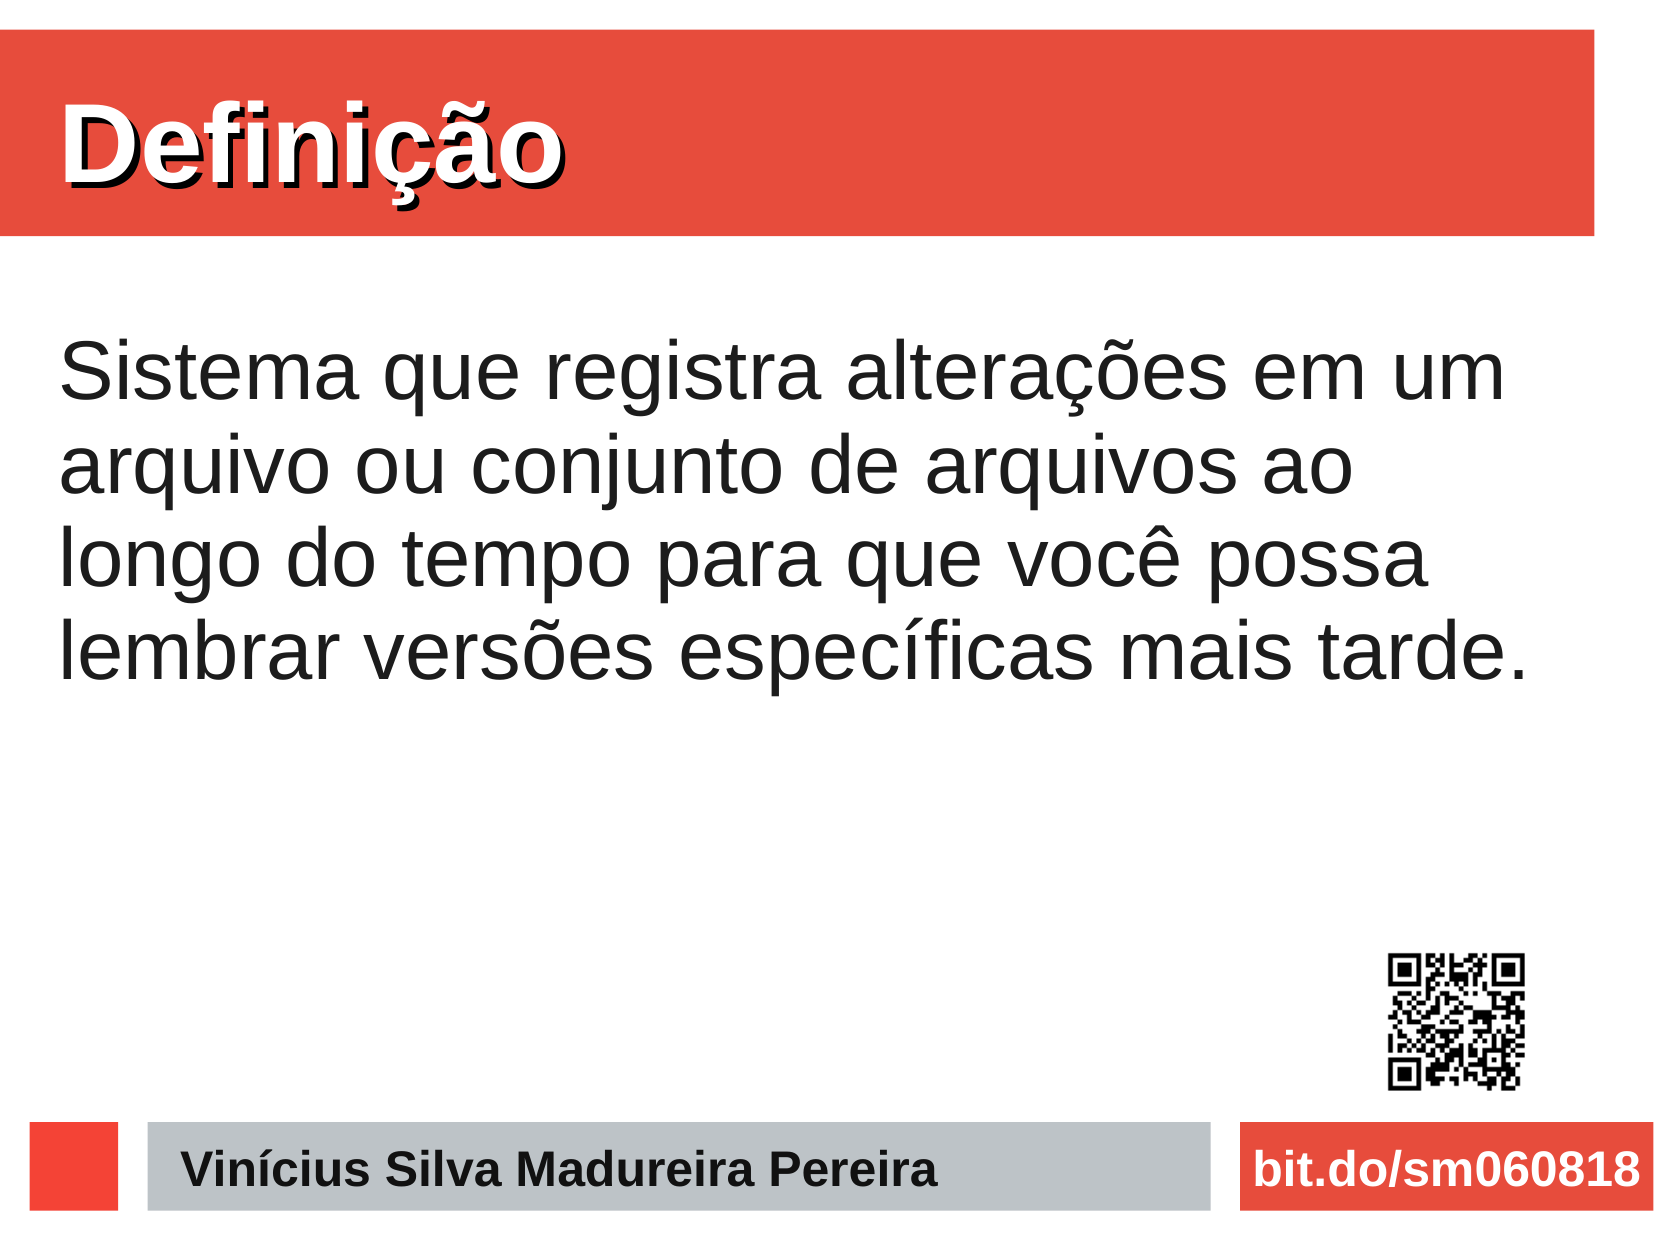

# Definição
Sistema que registra alterações em um arquivo ou conjunto de arquivos ao longo do tempo para que você possa lembrar versões específicas mais tarde.
Vinícius Silva Madureira Pereira
bit.do/sm060818